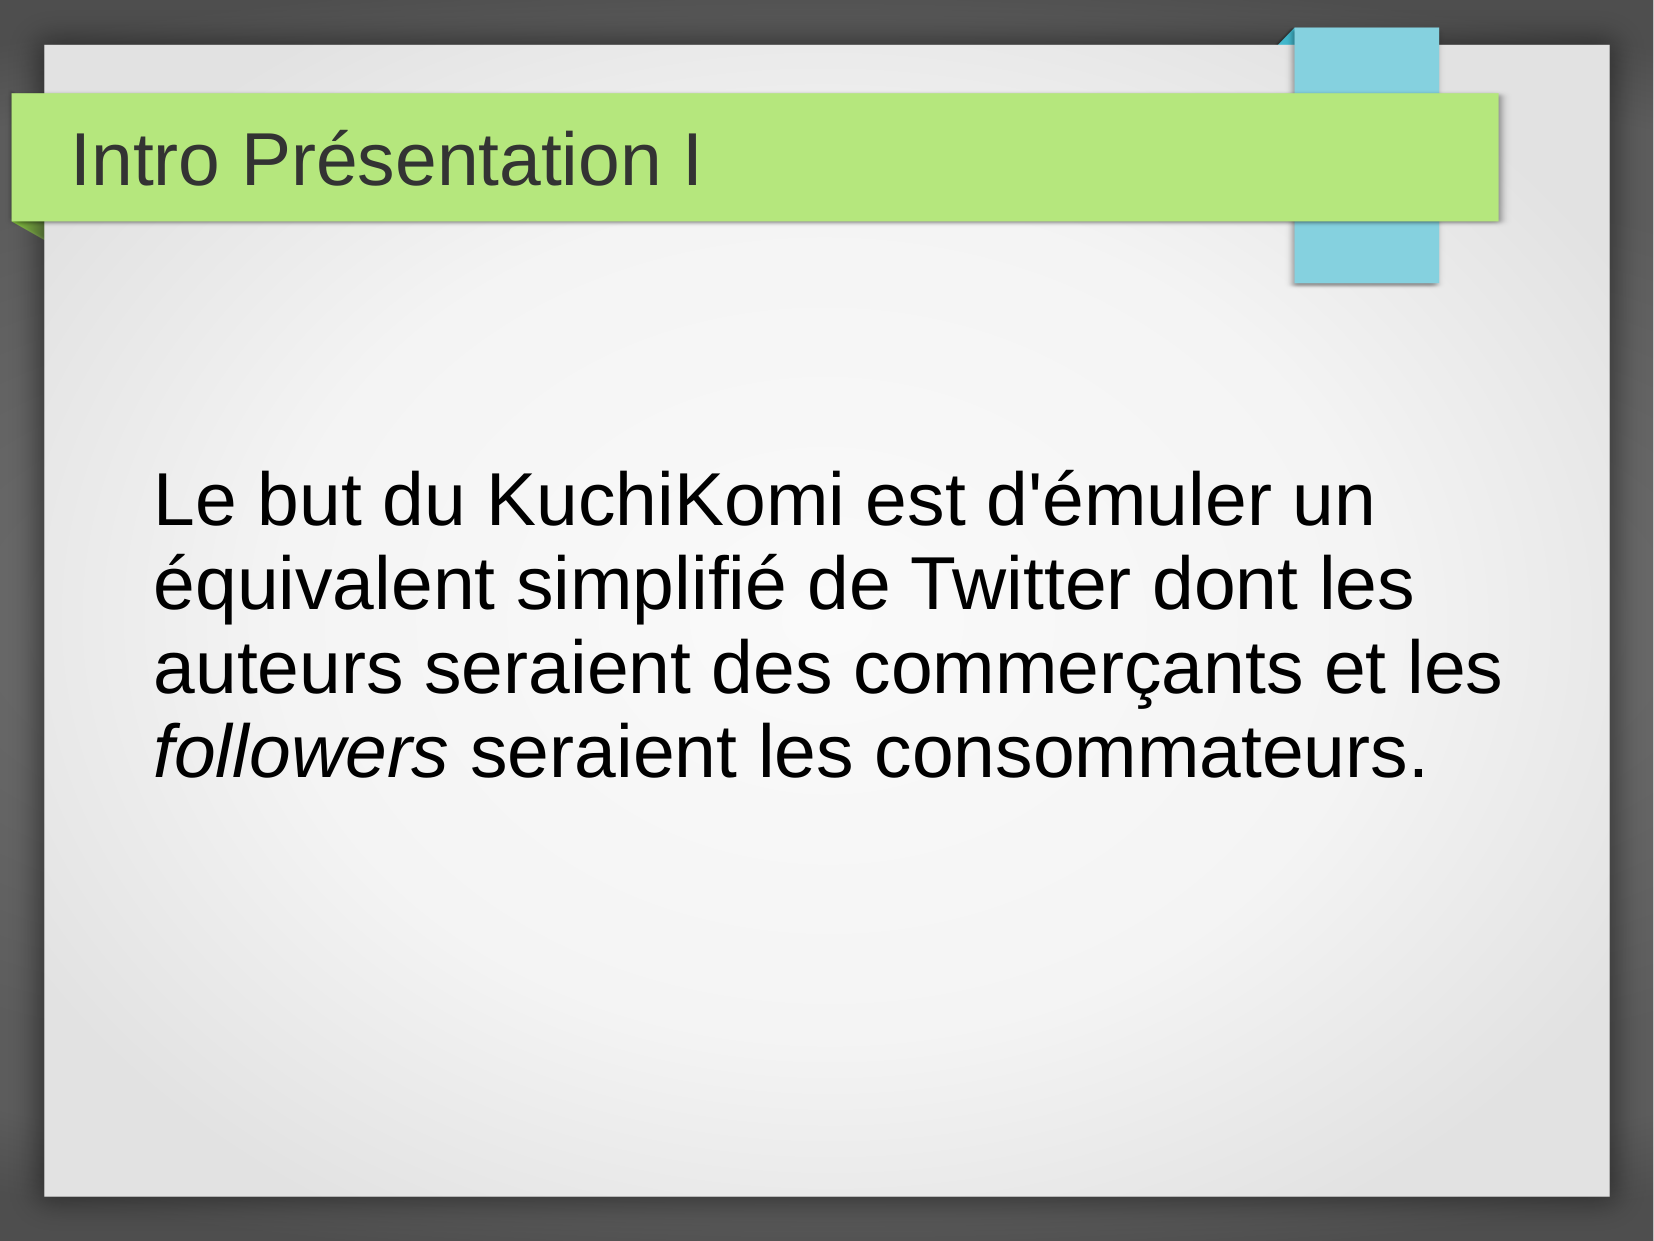

# Intro Présentation I
Le but du KuchiKomi est d'émuler un équivalent simplifié de Twitter dont les auteurs seraient des commerçants et les followers seraient les consommateurs.